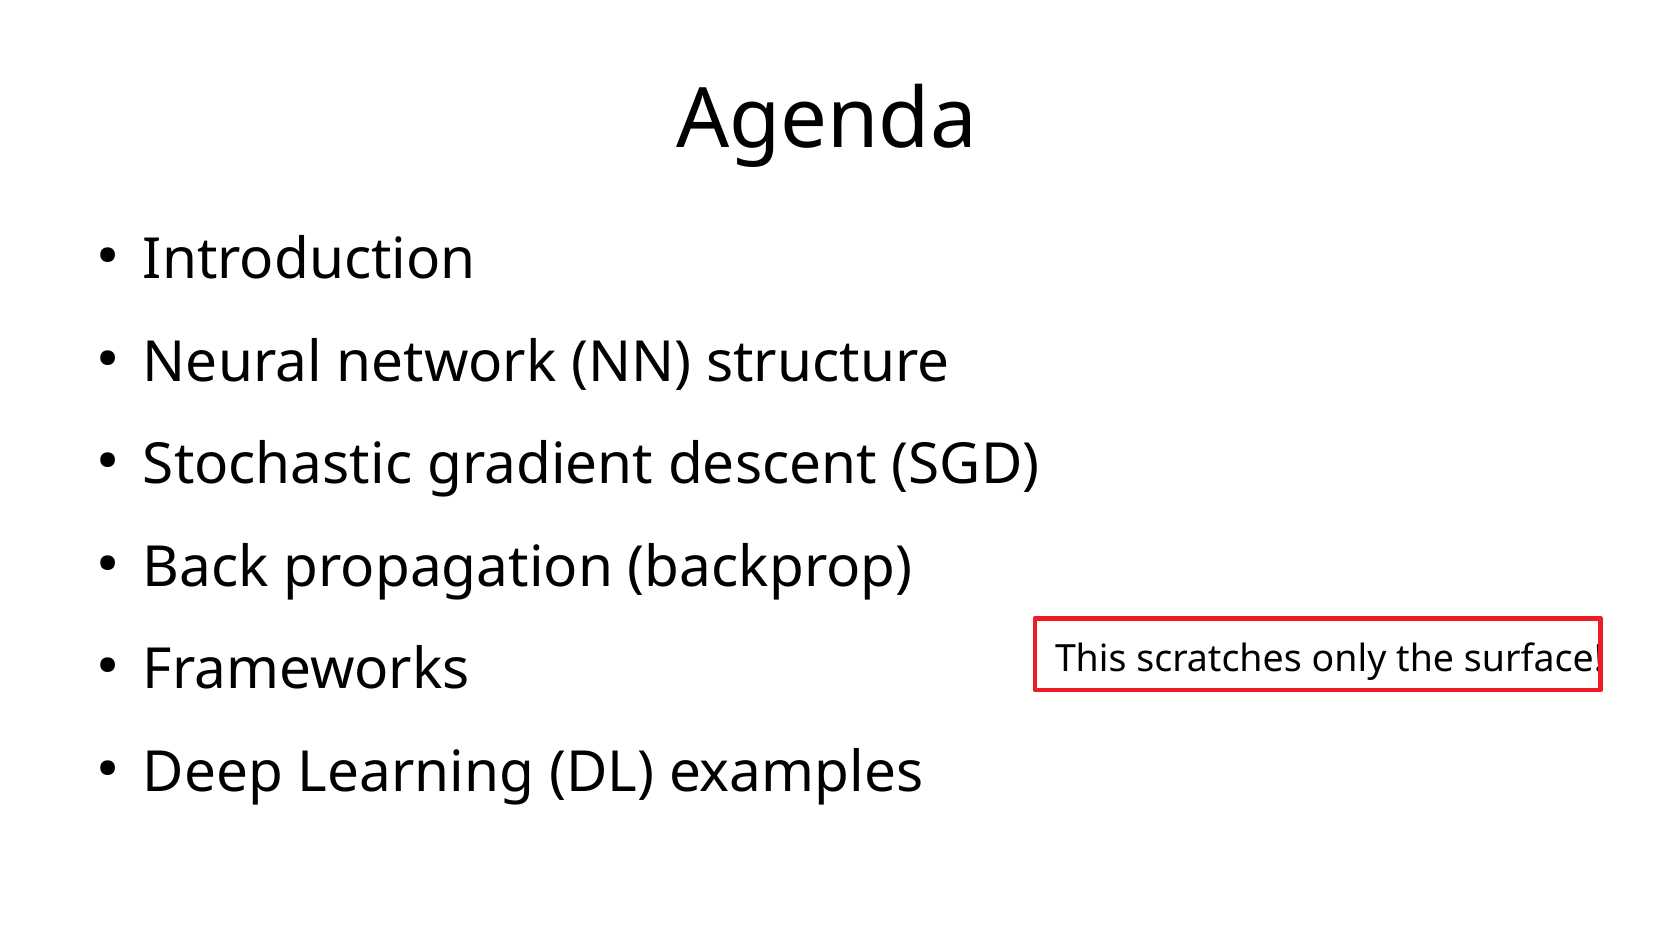

# Agenda
Introduction
Neural network (NN) structure
Stochastic gradient descent (SGD)
Back propagation (backprop)
Frameworks
Deep Learning (DL) examples
This scratches only the surface!